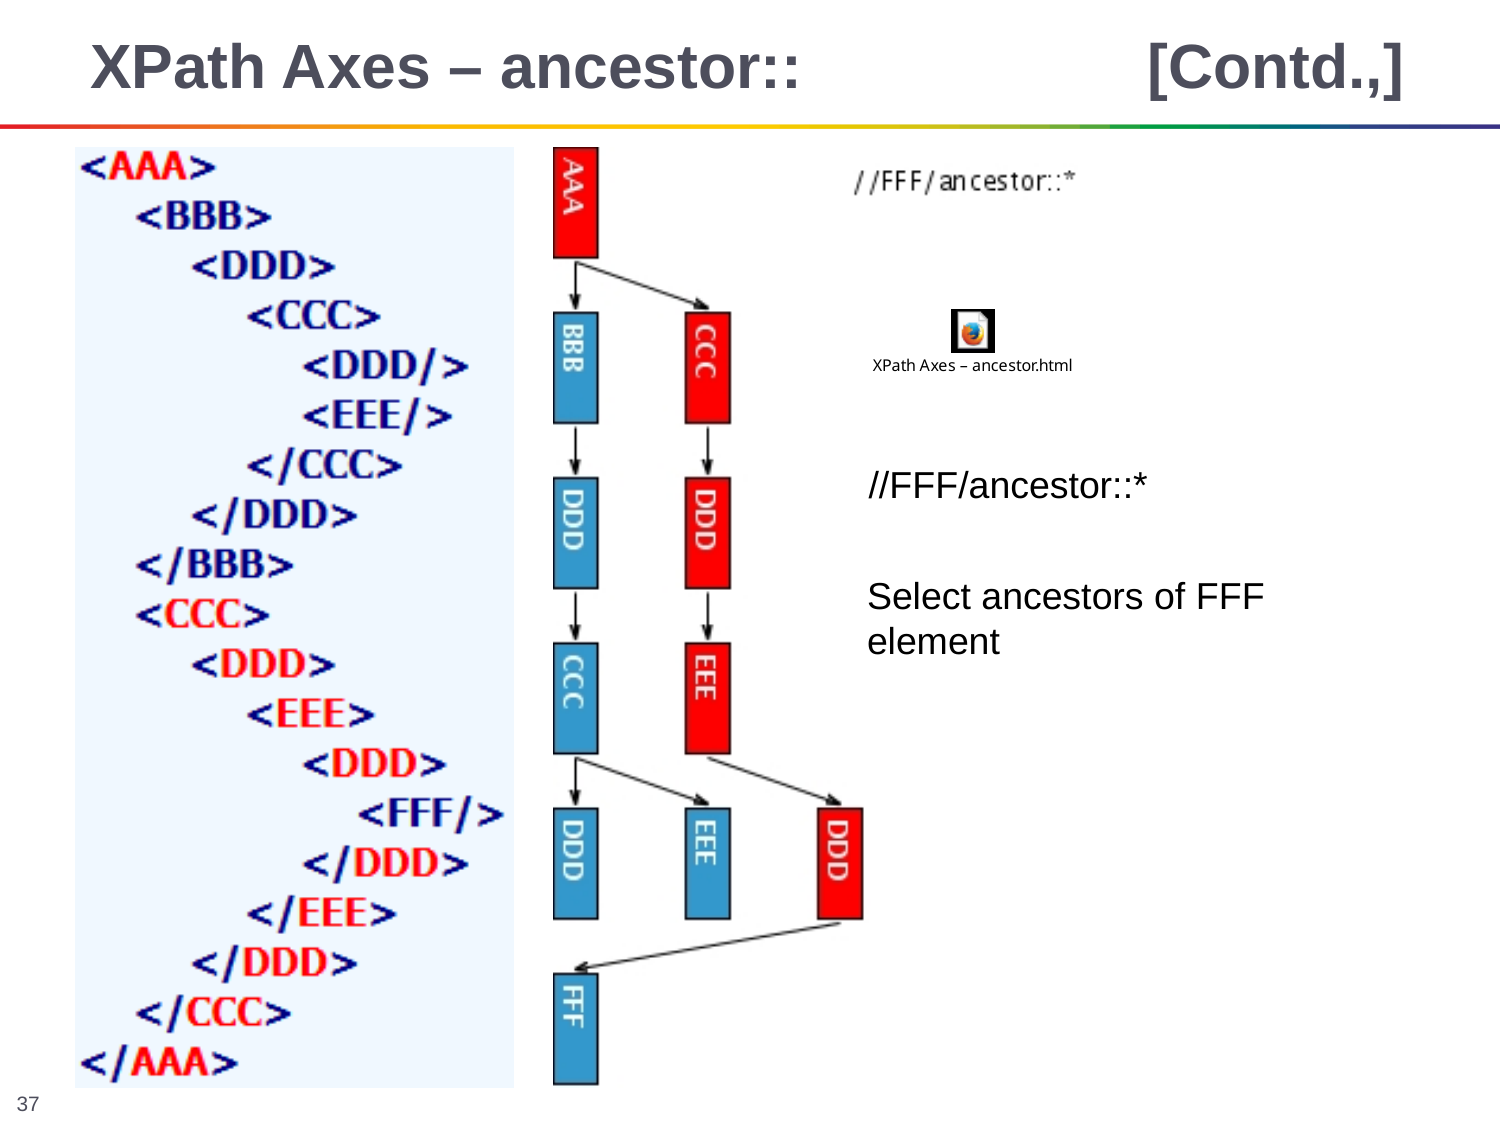

# XPath Axes – ancestor:: [Contd.,]
//FFF/ancestor::*
Select ancestors of FFF element